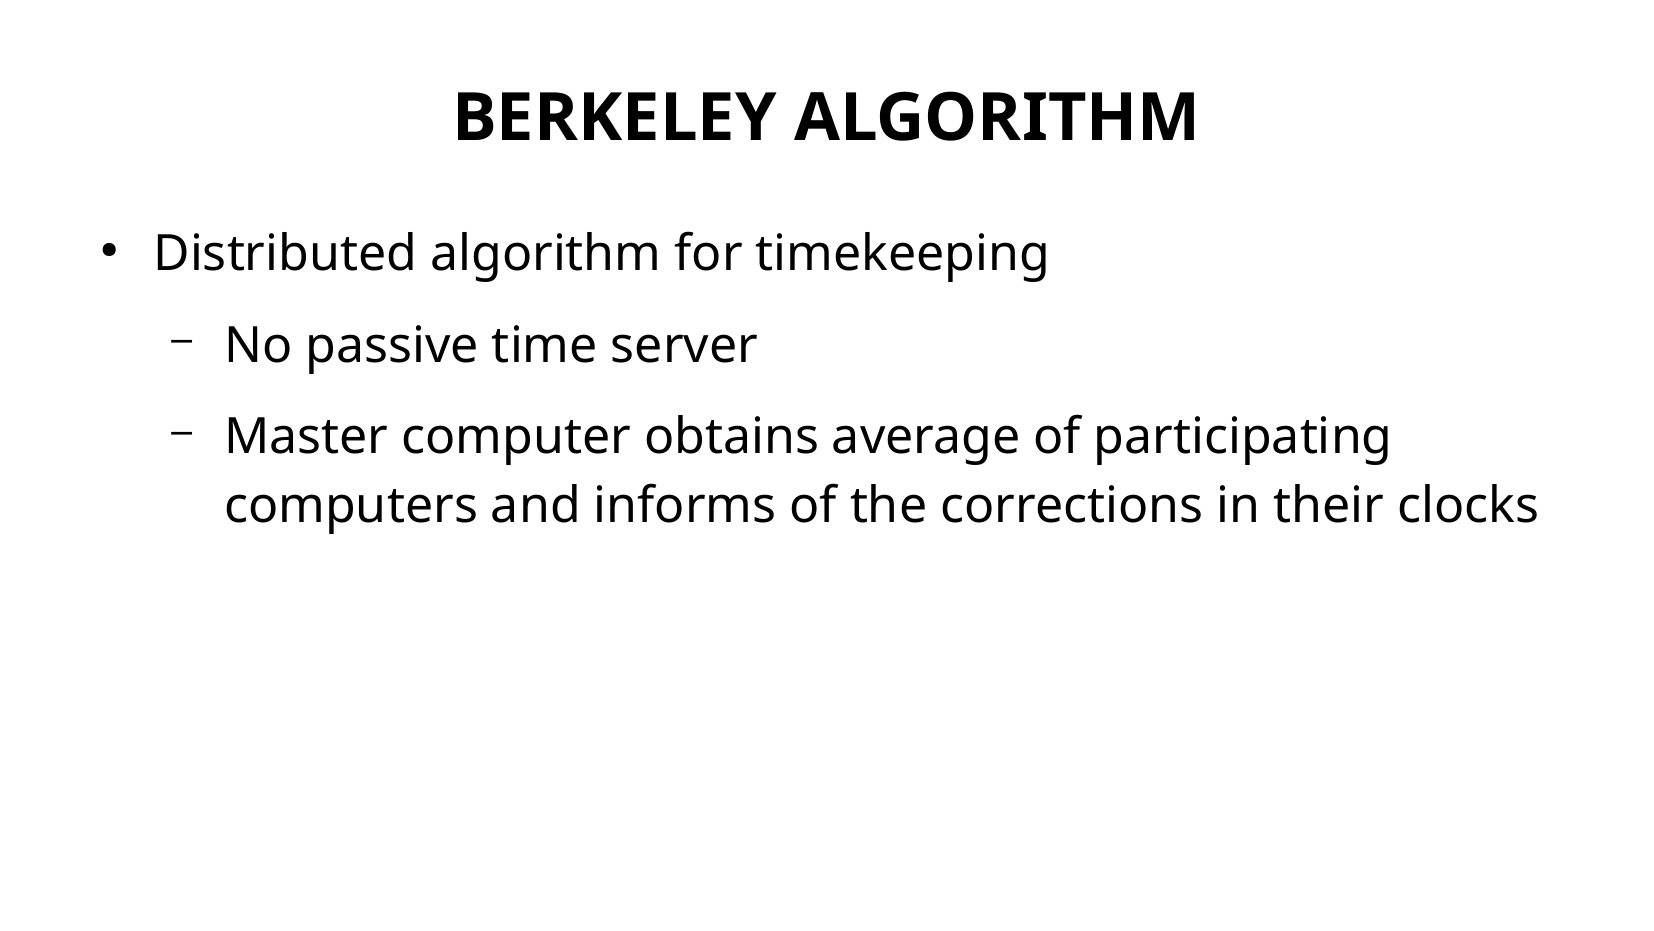

# BERKELEY ALGORITHM
Distributed algorithm for timekeeping
No passive time server
Master computer obtains average of participating computers and informs of the corrections in their clocks